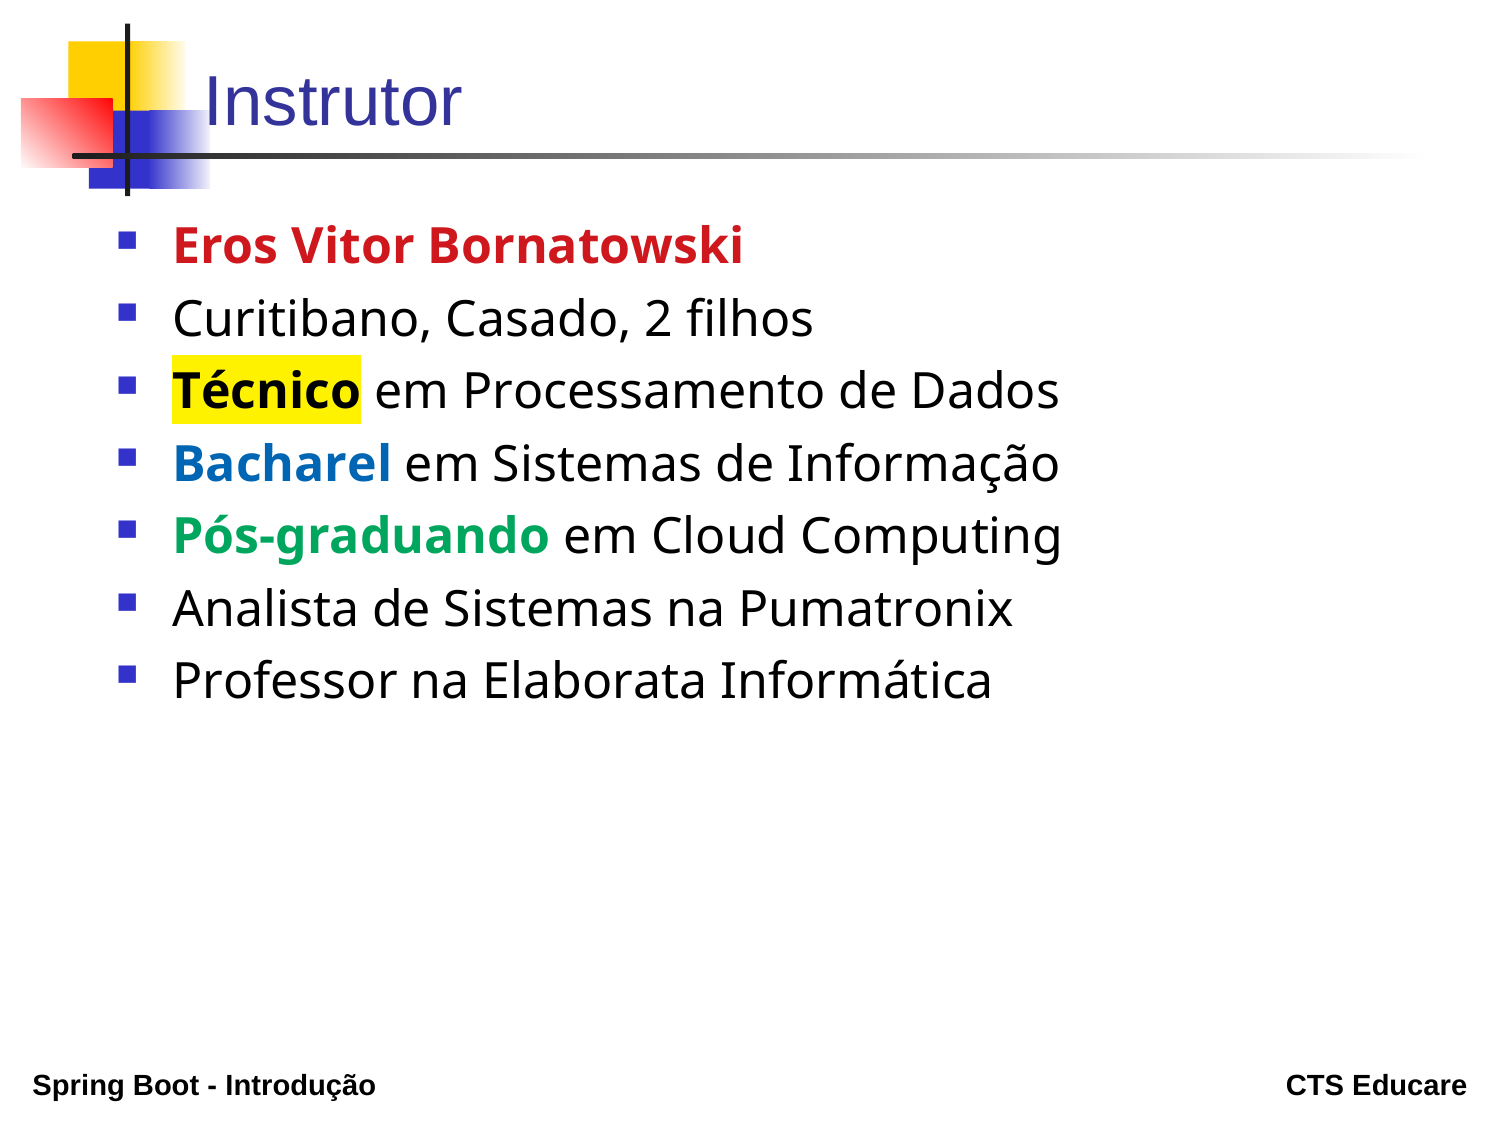

# Instrutor
Eros Vitor Bornatowski
Curitibano, Casado, 2 filhos
Técnico em Processamento de Dados
Bacharel em Sistemas de Informação
Pós-graduando em Cloud Computing
Analista de Sistemas na Pumatronix
Professor na Elaborata Informática